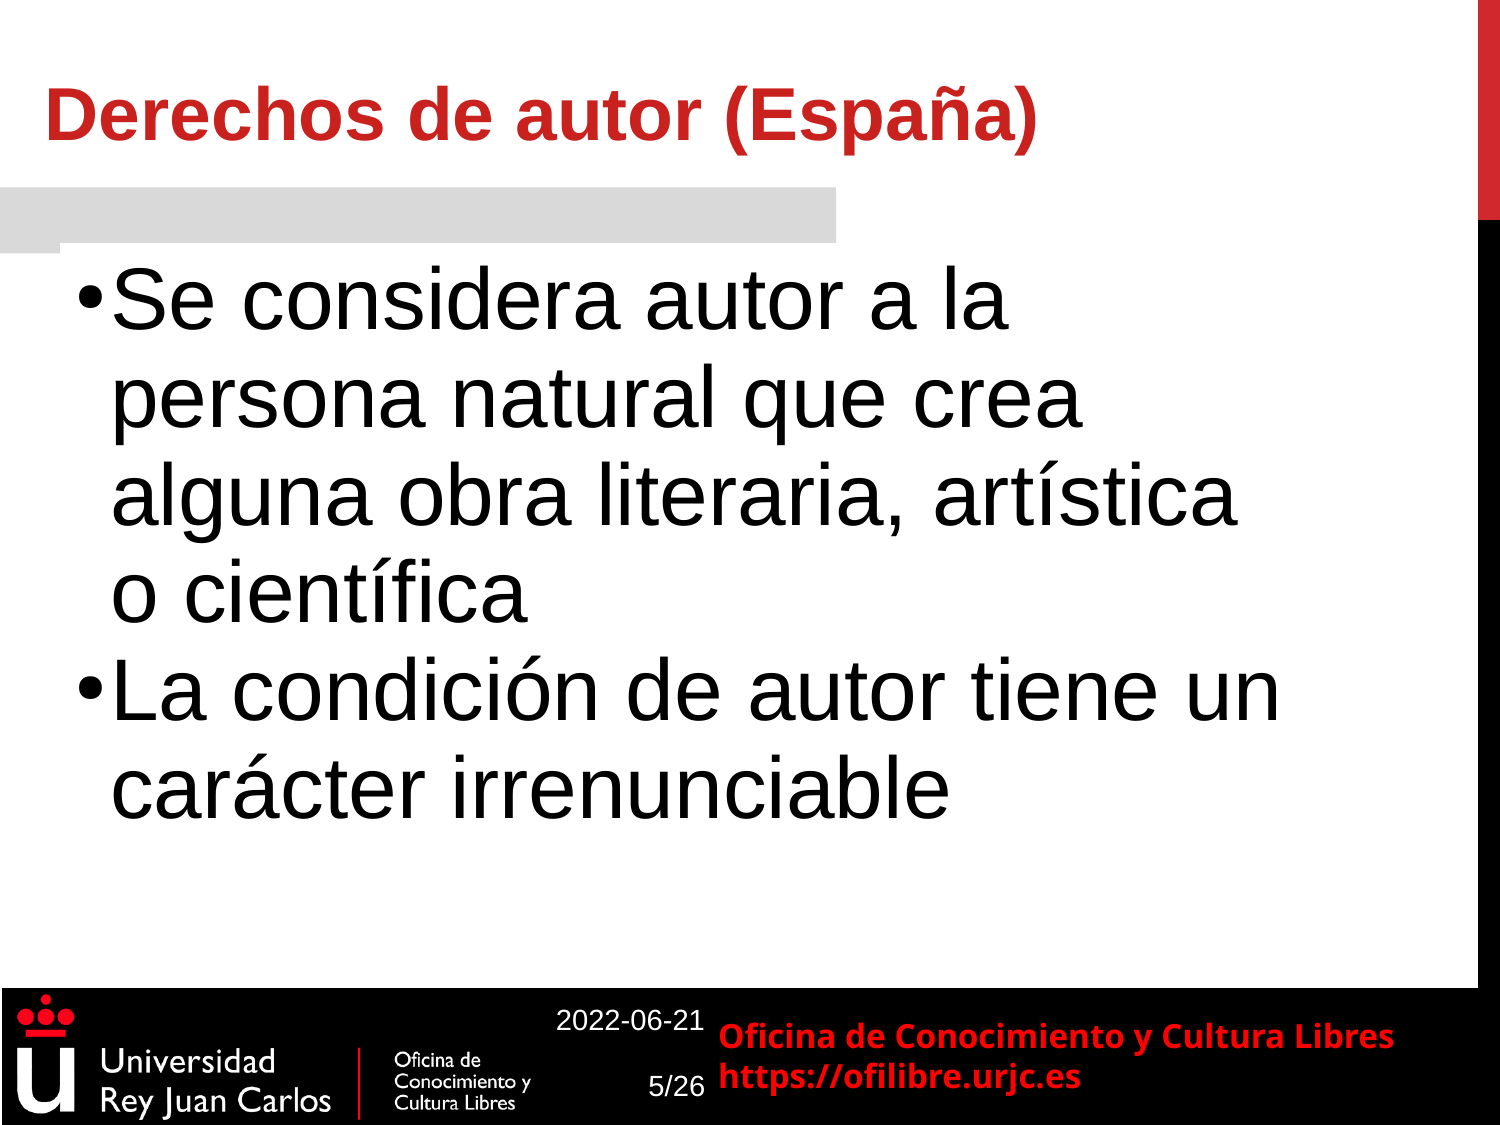

#
Derechos de autor (España)
Se considera autor a la persona natural que crea alguna obra literaria, artística o científica
La condición de autor tiene un carácter irrenunciable